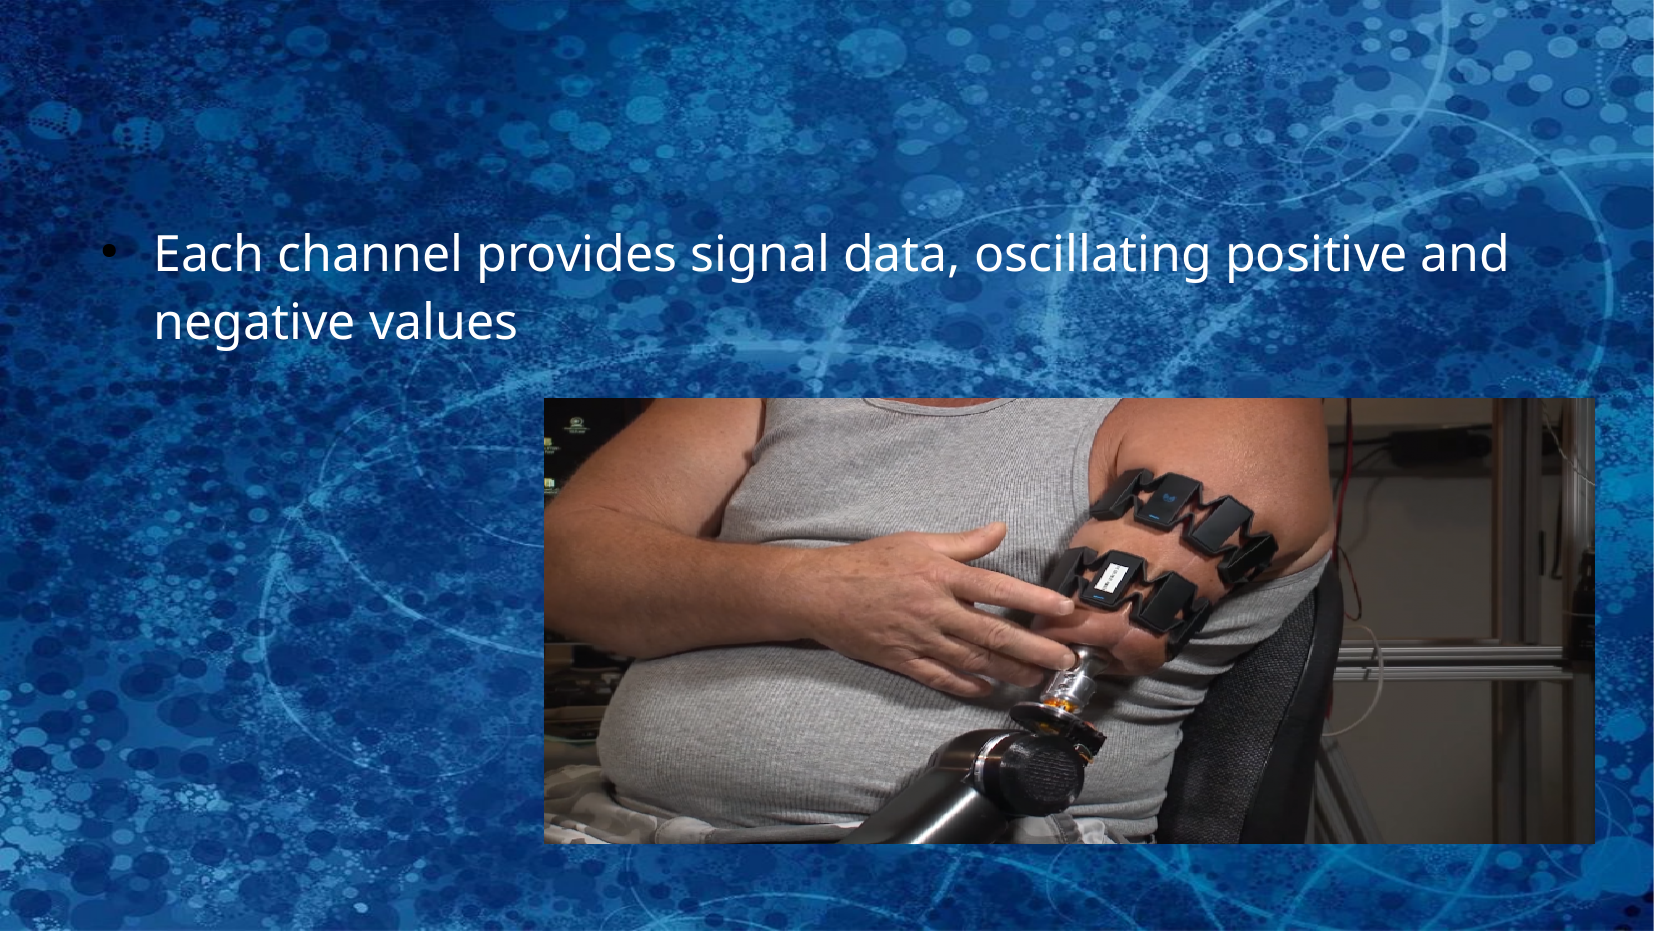

#
Each channel provides signal data, oscillating positive and negative values